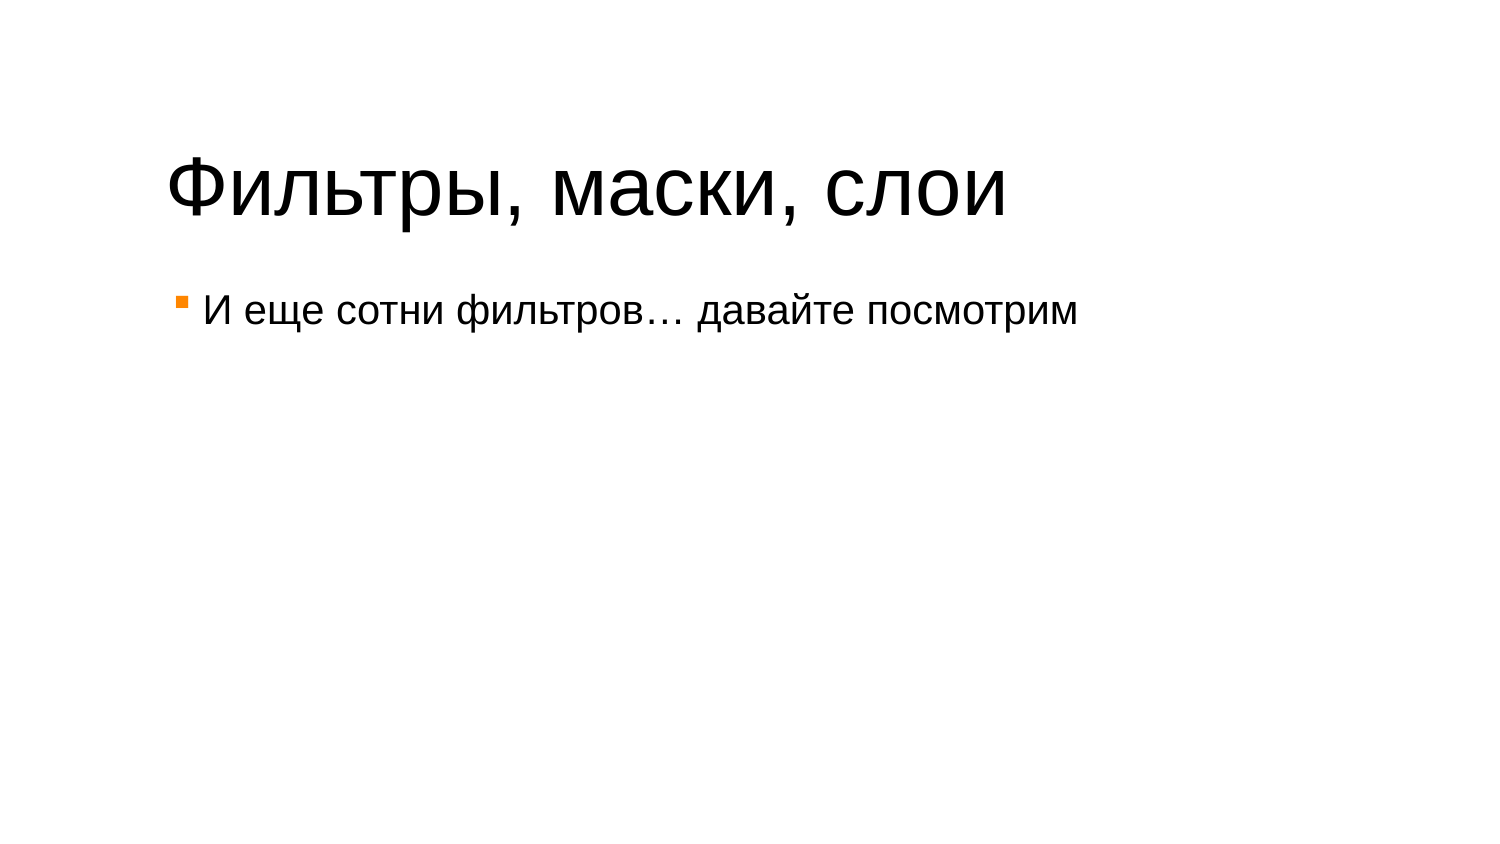

Фильтры, маски, слои
# И еще сотни фильтров… давайте посмотрим